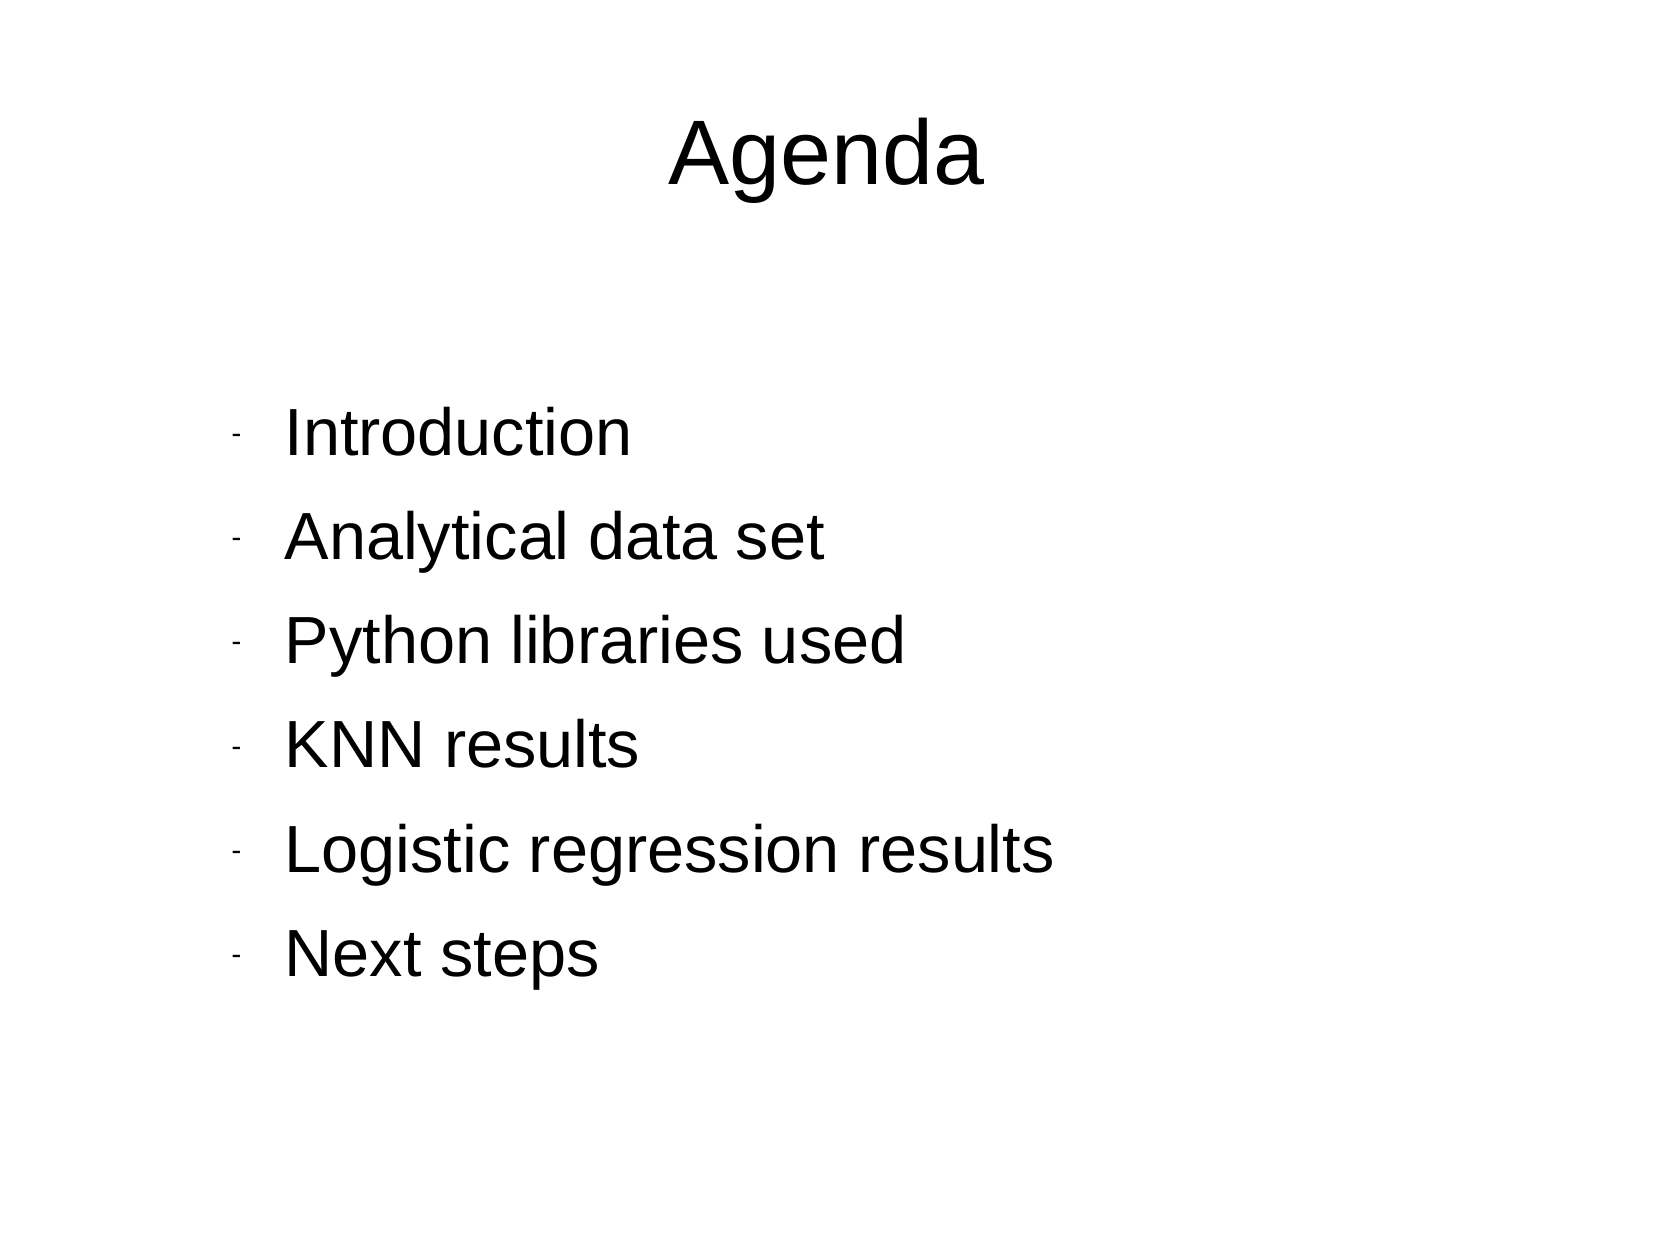

# Agenda
Introduction
Analytical data set
Python libraries used
KNN results
Logistic regression results
Next steps